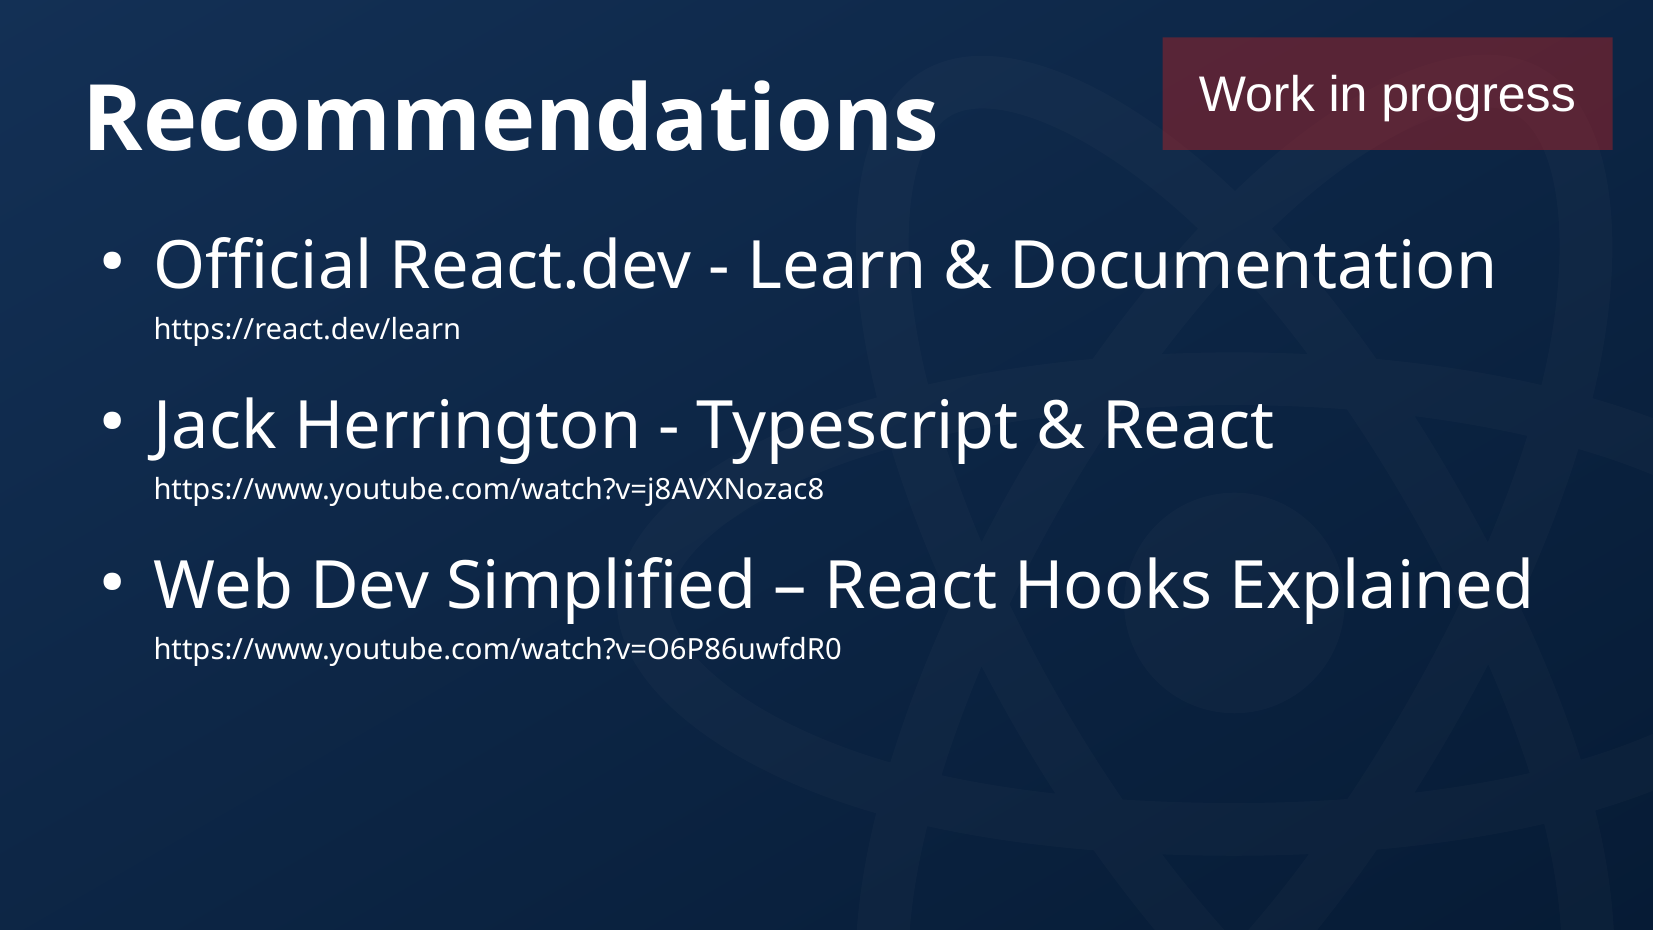

# Recommendations
Work in progress
Official React.dev - Learn & Documentation
https://react.dev/learn
Jack Herrington - Typescript & React
https://www.youtube.com/watch?v=j8AVXNozac8
Web Dev Simplified – React Hooks Explained
https://www.youtube.com/watch?v=O6P86uwfdR0